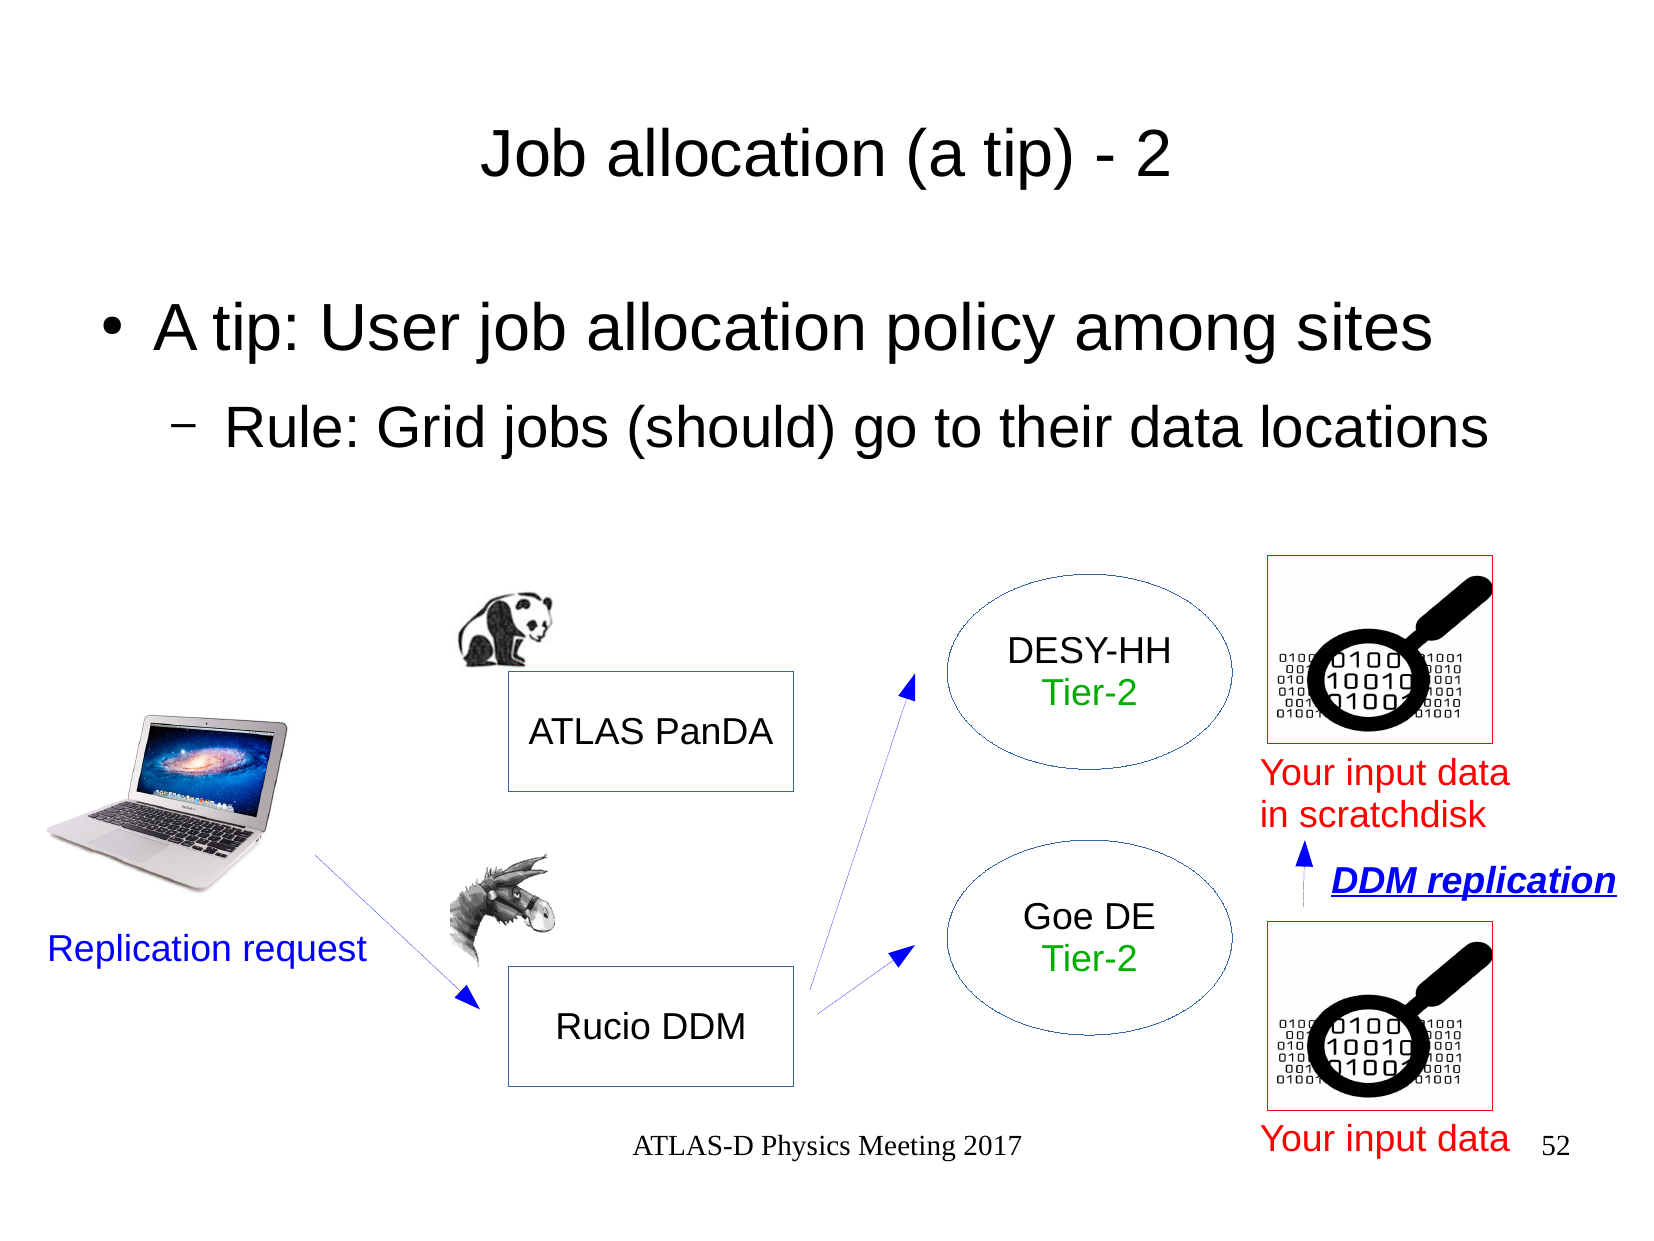

# Job allocation (a tip) - 2
A tip: User job allocation policy among sites
Rule: Grid jobs (should) go to their data locations
DESY-HH
Tier-2
ATLAS PanDA
Your input data in scratchdisk
Goe DE
Tier-2
DDM replication
Replication request
Rucio DDM
Your input data
ATLAS-D Physics Meeting 2017
52